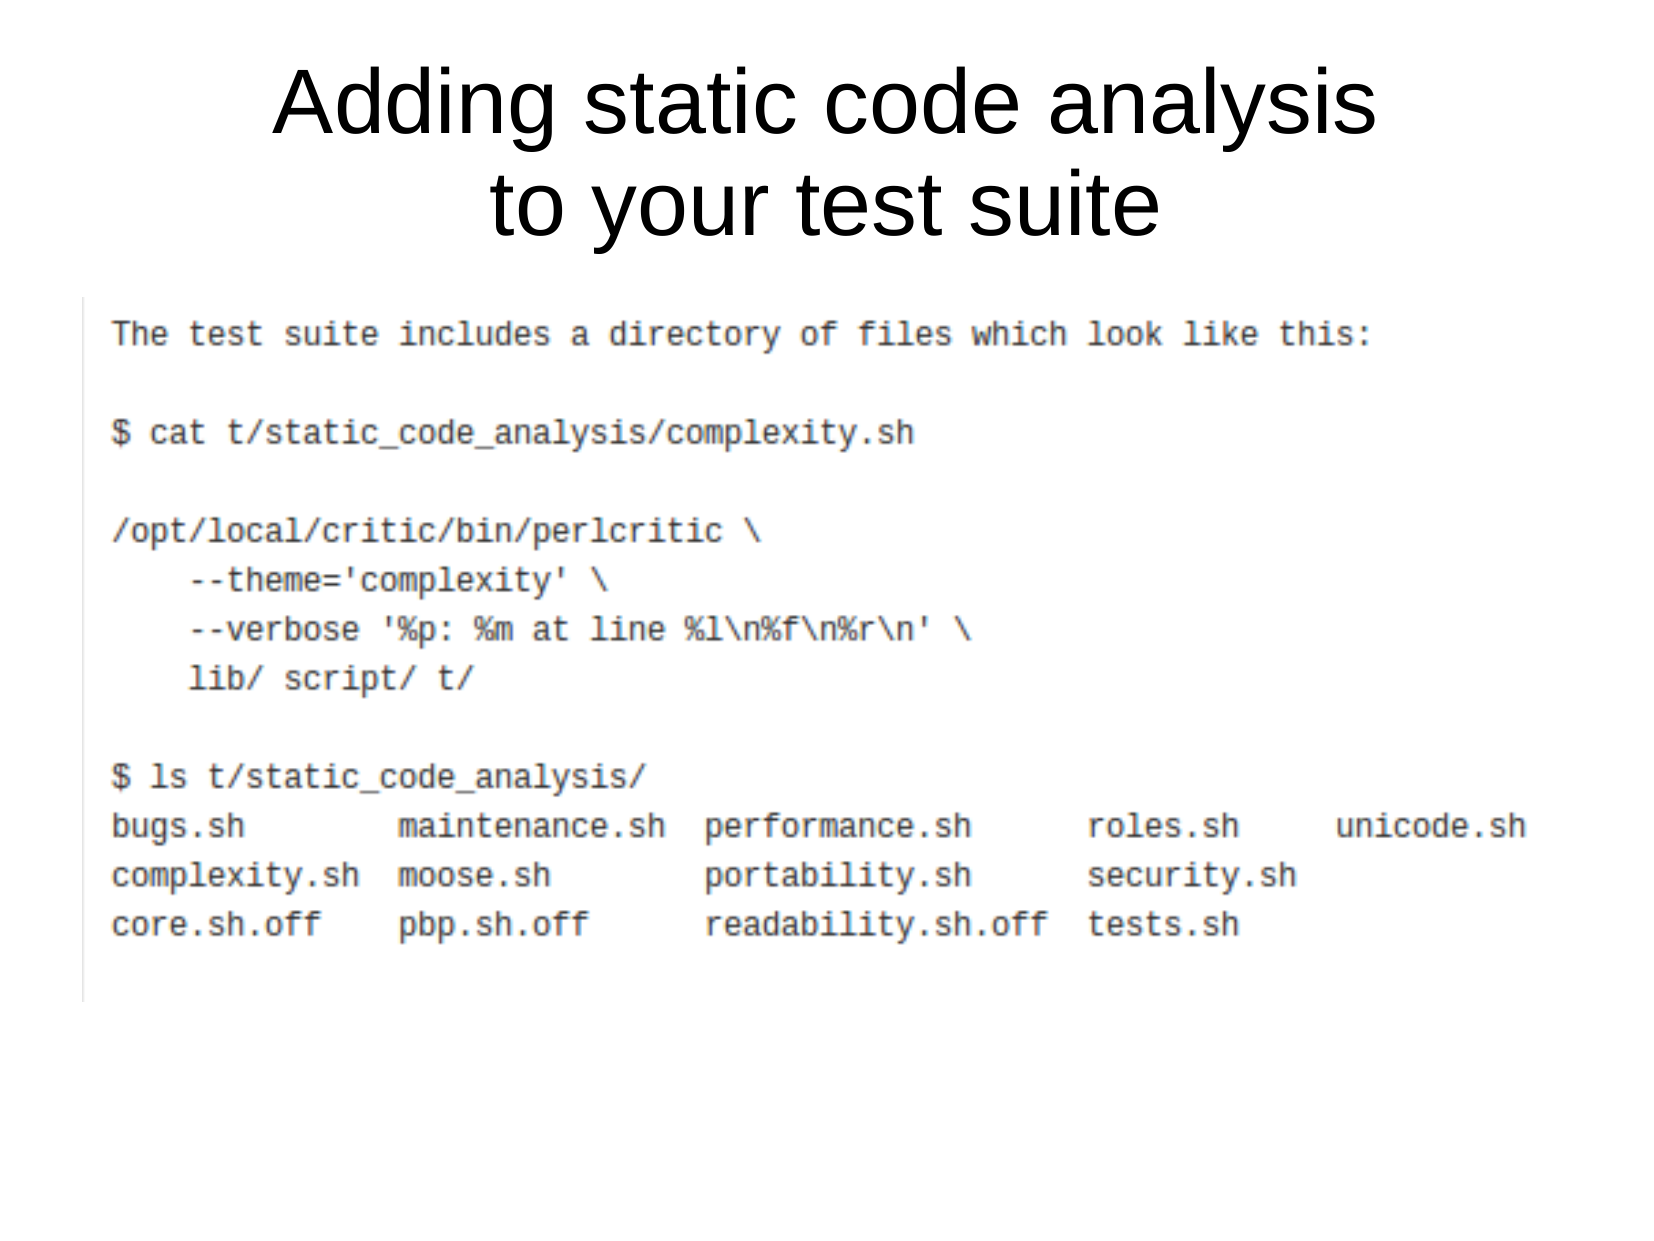

# Adding static code analysis to your test suite